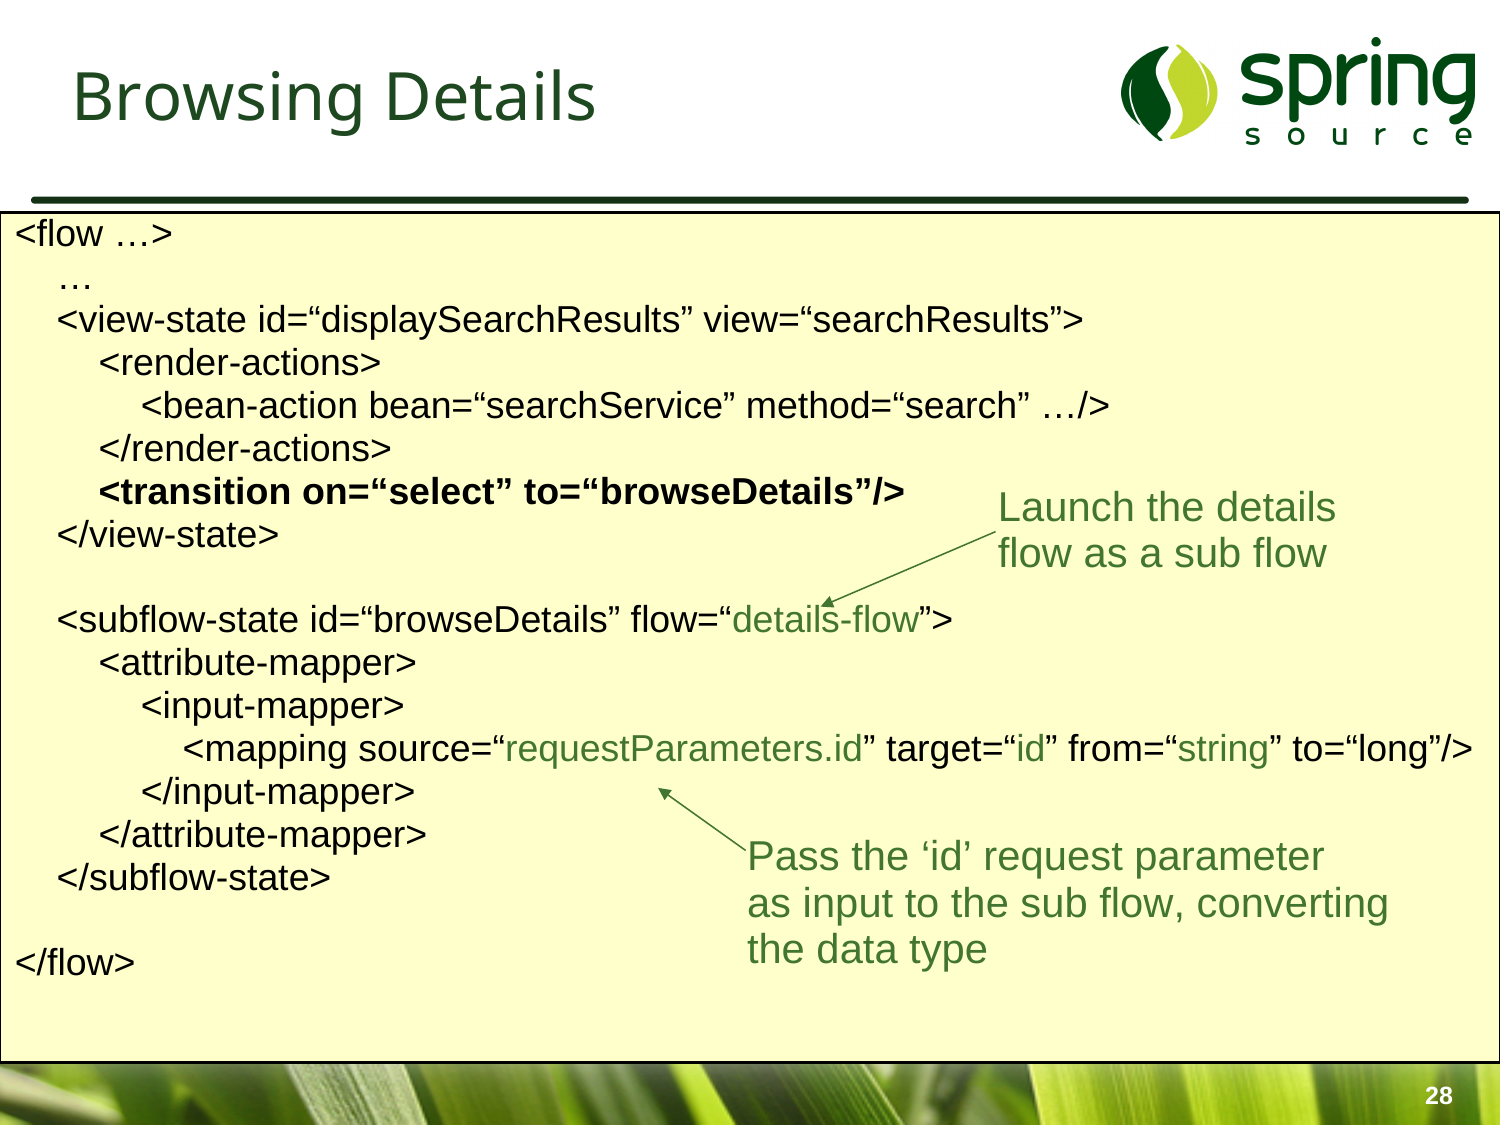

# Browsing Details
<flow …>
 …
 <view-state id=“displaySearchResults” view=“searchResults”>
 <render-actions>
 <bean-action bean=“searchService” method=“search” …/>
 </render-actions>
 <transition on=“select” to=“browseDetails”/>
 </view-state>
 <subflow-state id=“browseDetails” flow=“details-flow”>
 <attribute-mapper>
 <input-mapper>
 <mapping source=“requestParameters.id” target=“id” from=“string” to=“long”/>
 </input-mapper>
 </attribute-mapper>
 </subflow-state>
</flow>
Launch the details
flow as a sub flow
Pass the ‘id’ request parameter
as input to the sub flow, converting
the data type